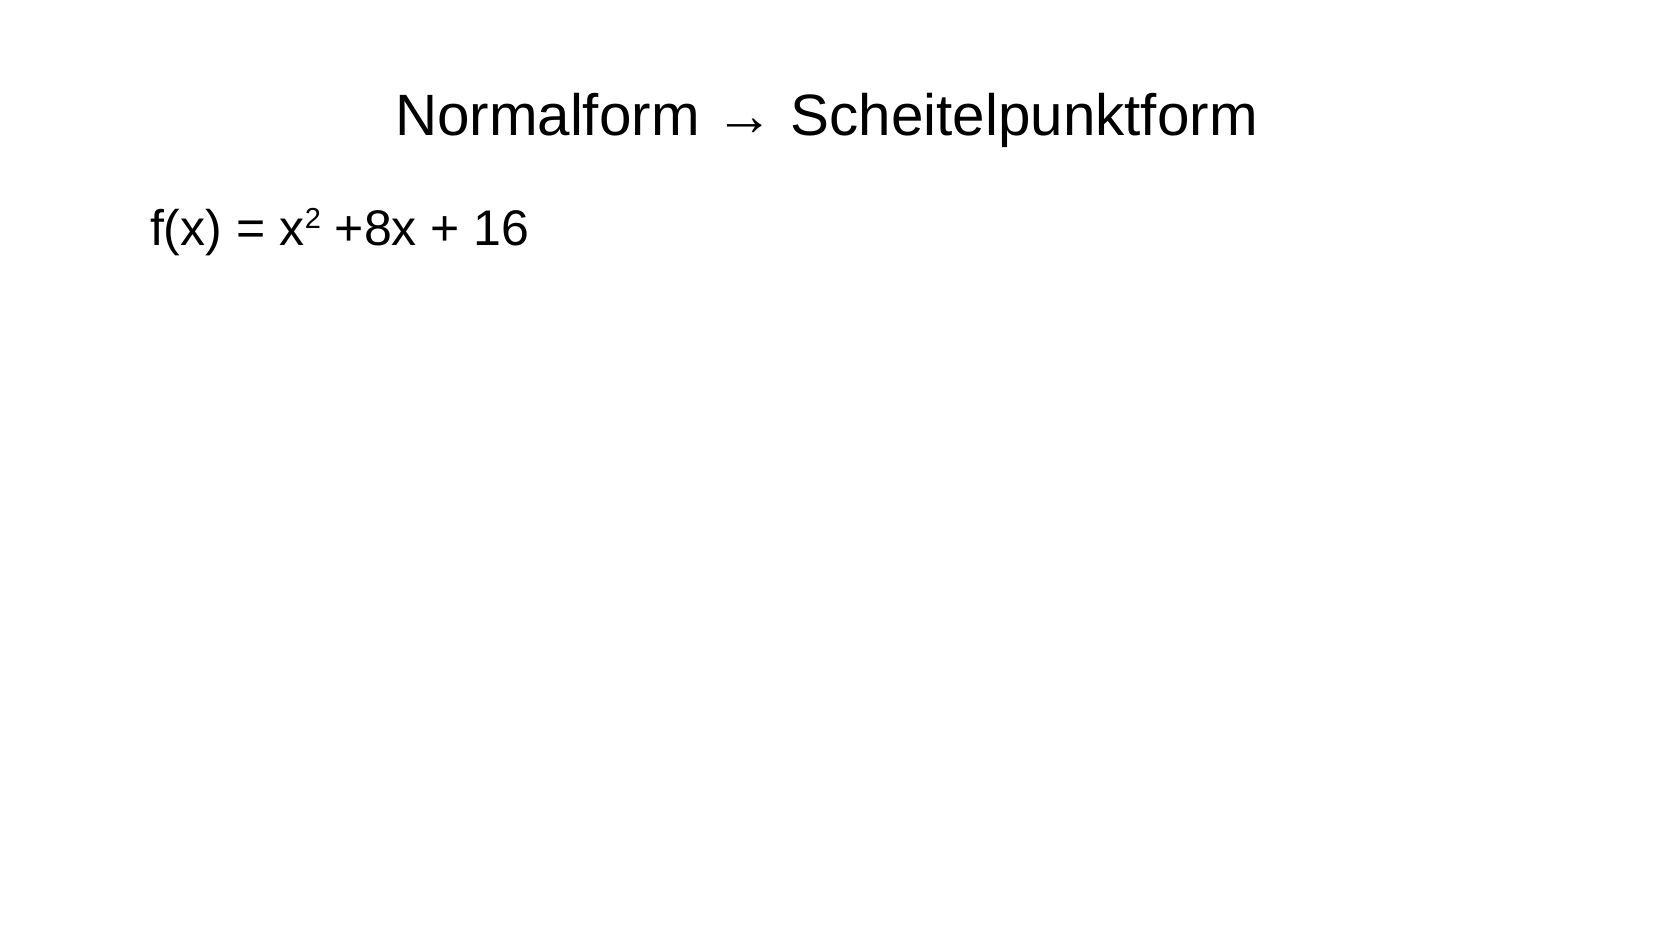

# Normalform → Scheitelpunktform
f(x) = x2 +8x + 16